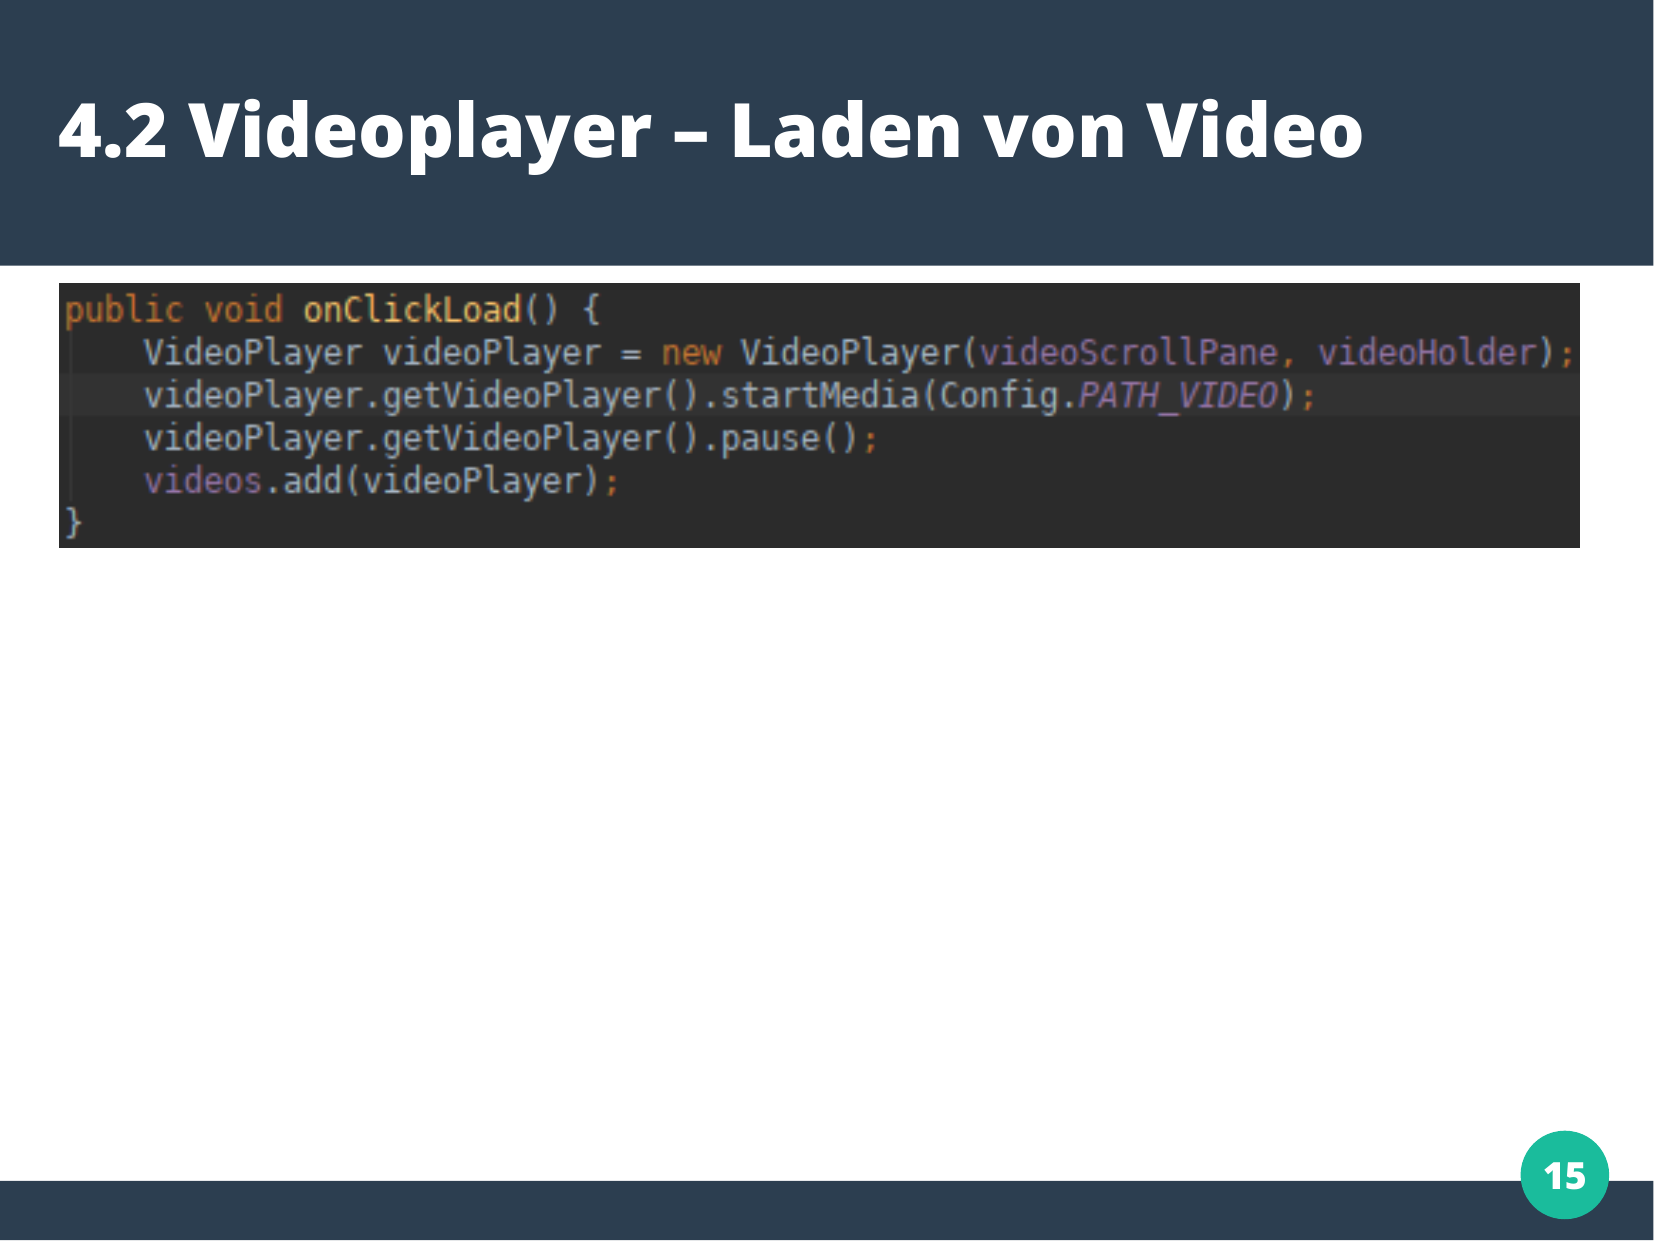

# 4.2 Videoplayer – Laden von Video
15